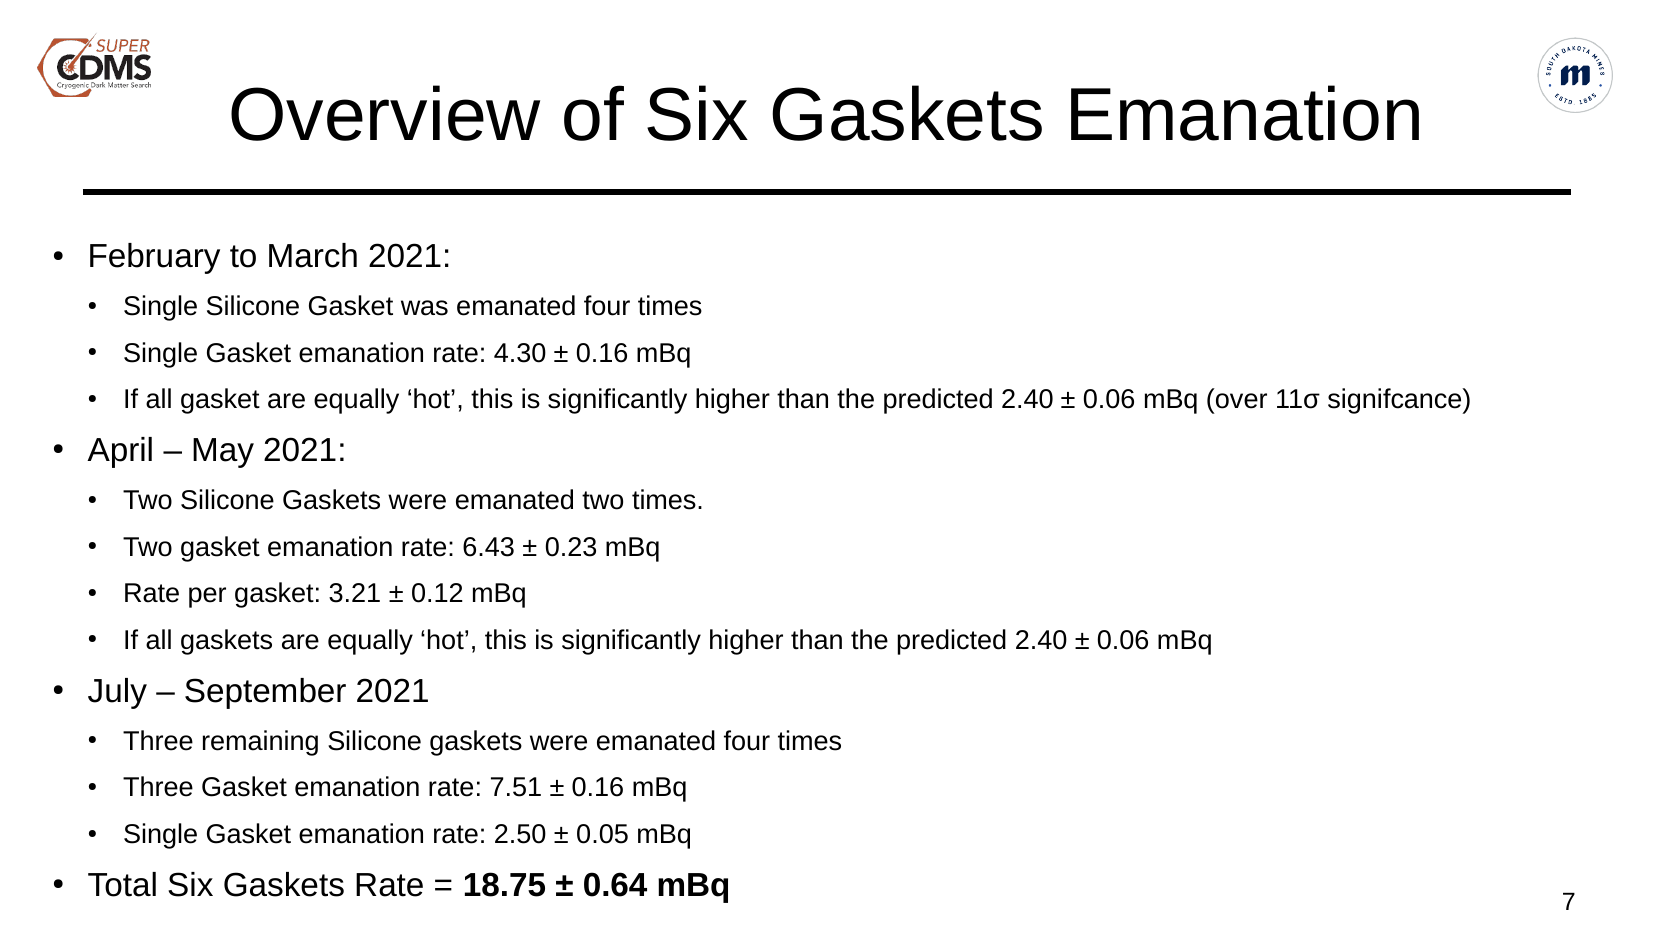

# Overview of Six Gaskets Emanation
February to March 2021:
Single Silicone Gasket was emanated four times
Single Gasket emanation rate: 4.30 ± 0.16 mBq
If all gasket are equally ‘hot’, this is significantly higher than the predicted 2.40 ± 0.06 mBq (over 11σ signifcance)
April – May 2021:
Two Silicone Gaskets were emanated two times.
Two gasket emanation rate: 6.43 ± 0.23 mBq
Rate per gasket: 3.21 ± 0.12 mBq
If all gaskets are equally ‘hot’, this is significantly higher than the predicted 2.40 ± 0.06 mBq
July – September 2021
Three remaining Silicone gaskets were emanated four times
Three Gasket emanation rate: 7.51 ± 0.16 mBq
Single Gasket emanation rate: 2.50 ± 0.05 mBq
Total Six Gaskets Rate = 18.75 ± 0.64 mBq
.